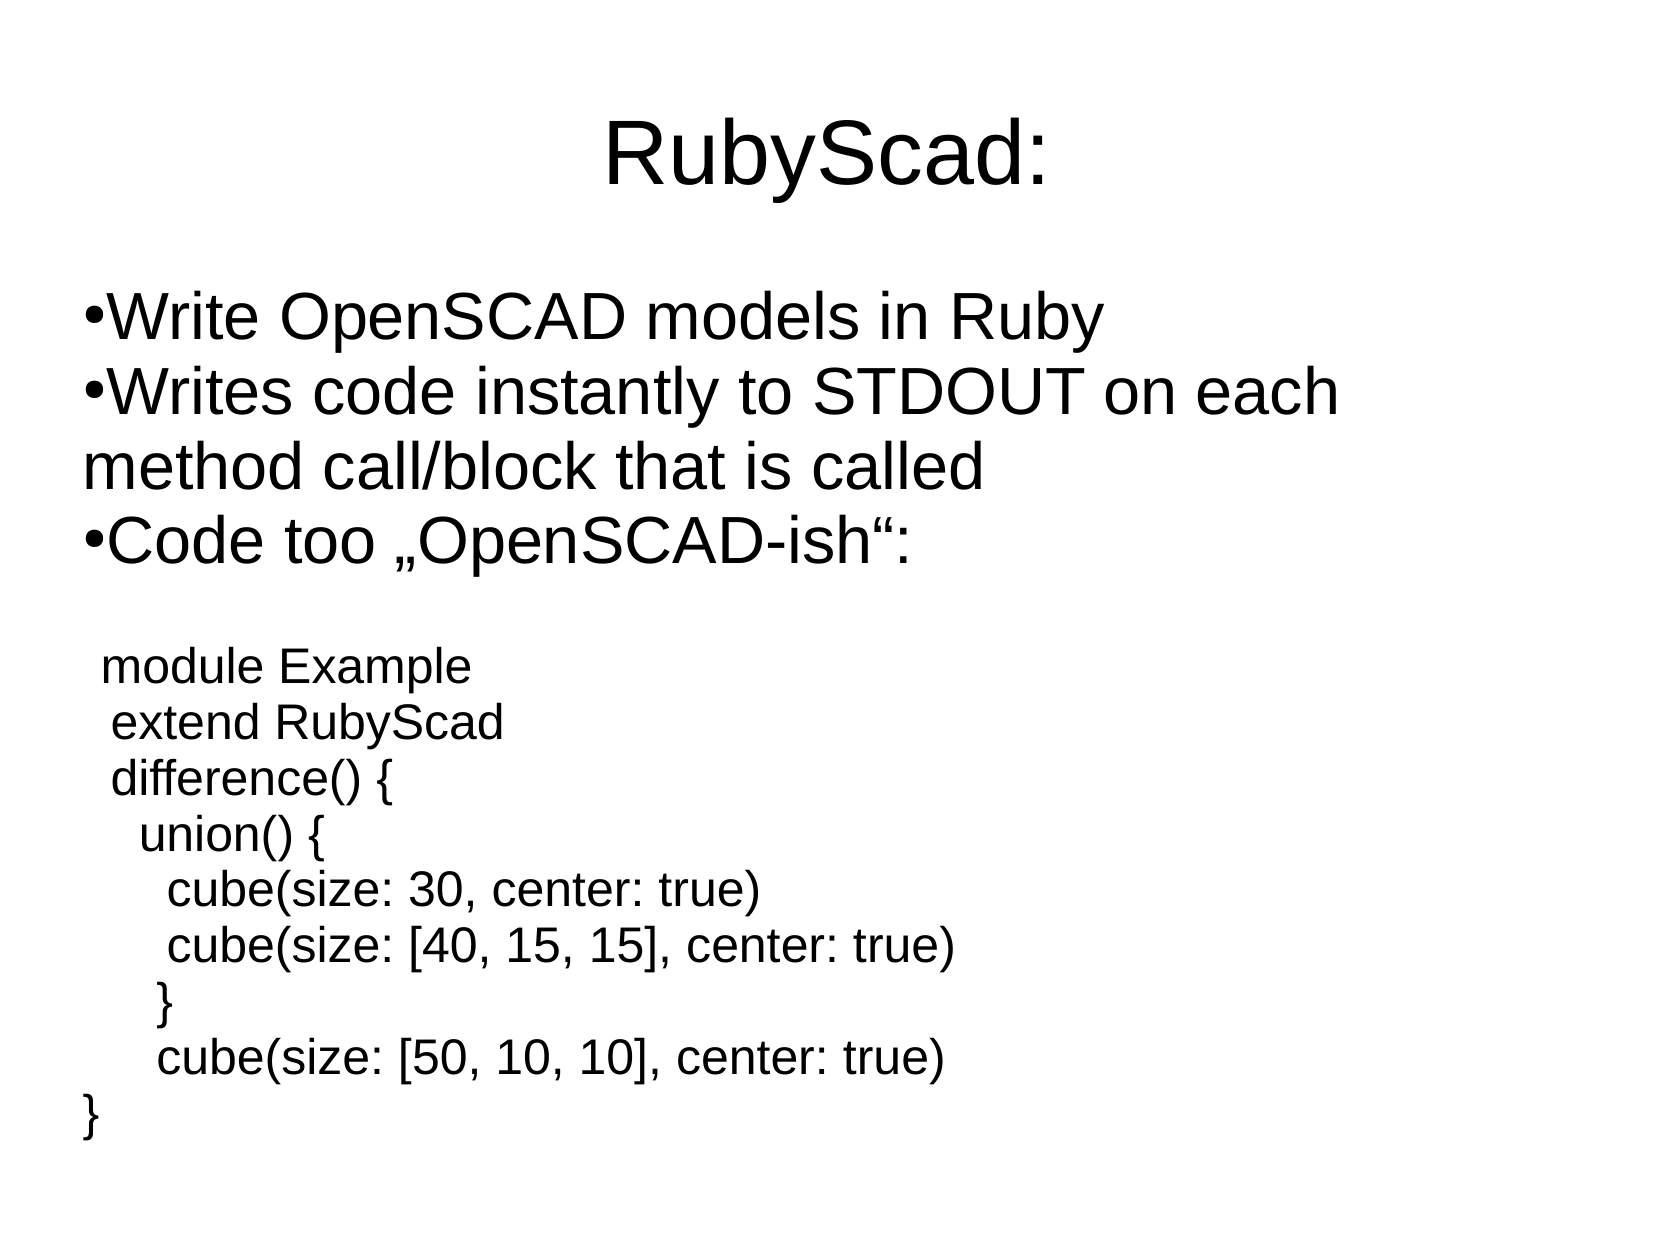

# RubyScad:
Write OpenSCAD models in Ruby
Writes code instantly to STDOUT on each method call/block that is called
Code too „OpenSCAD-ish“:
module Example
 extend RubyScad
 difference() {
 union() {
 cube(size: 30, center: true)
 cube(size: [40, 15, 15], center: true)
	}
	cube(size: [50, 10, 10], center: true)
}